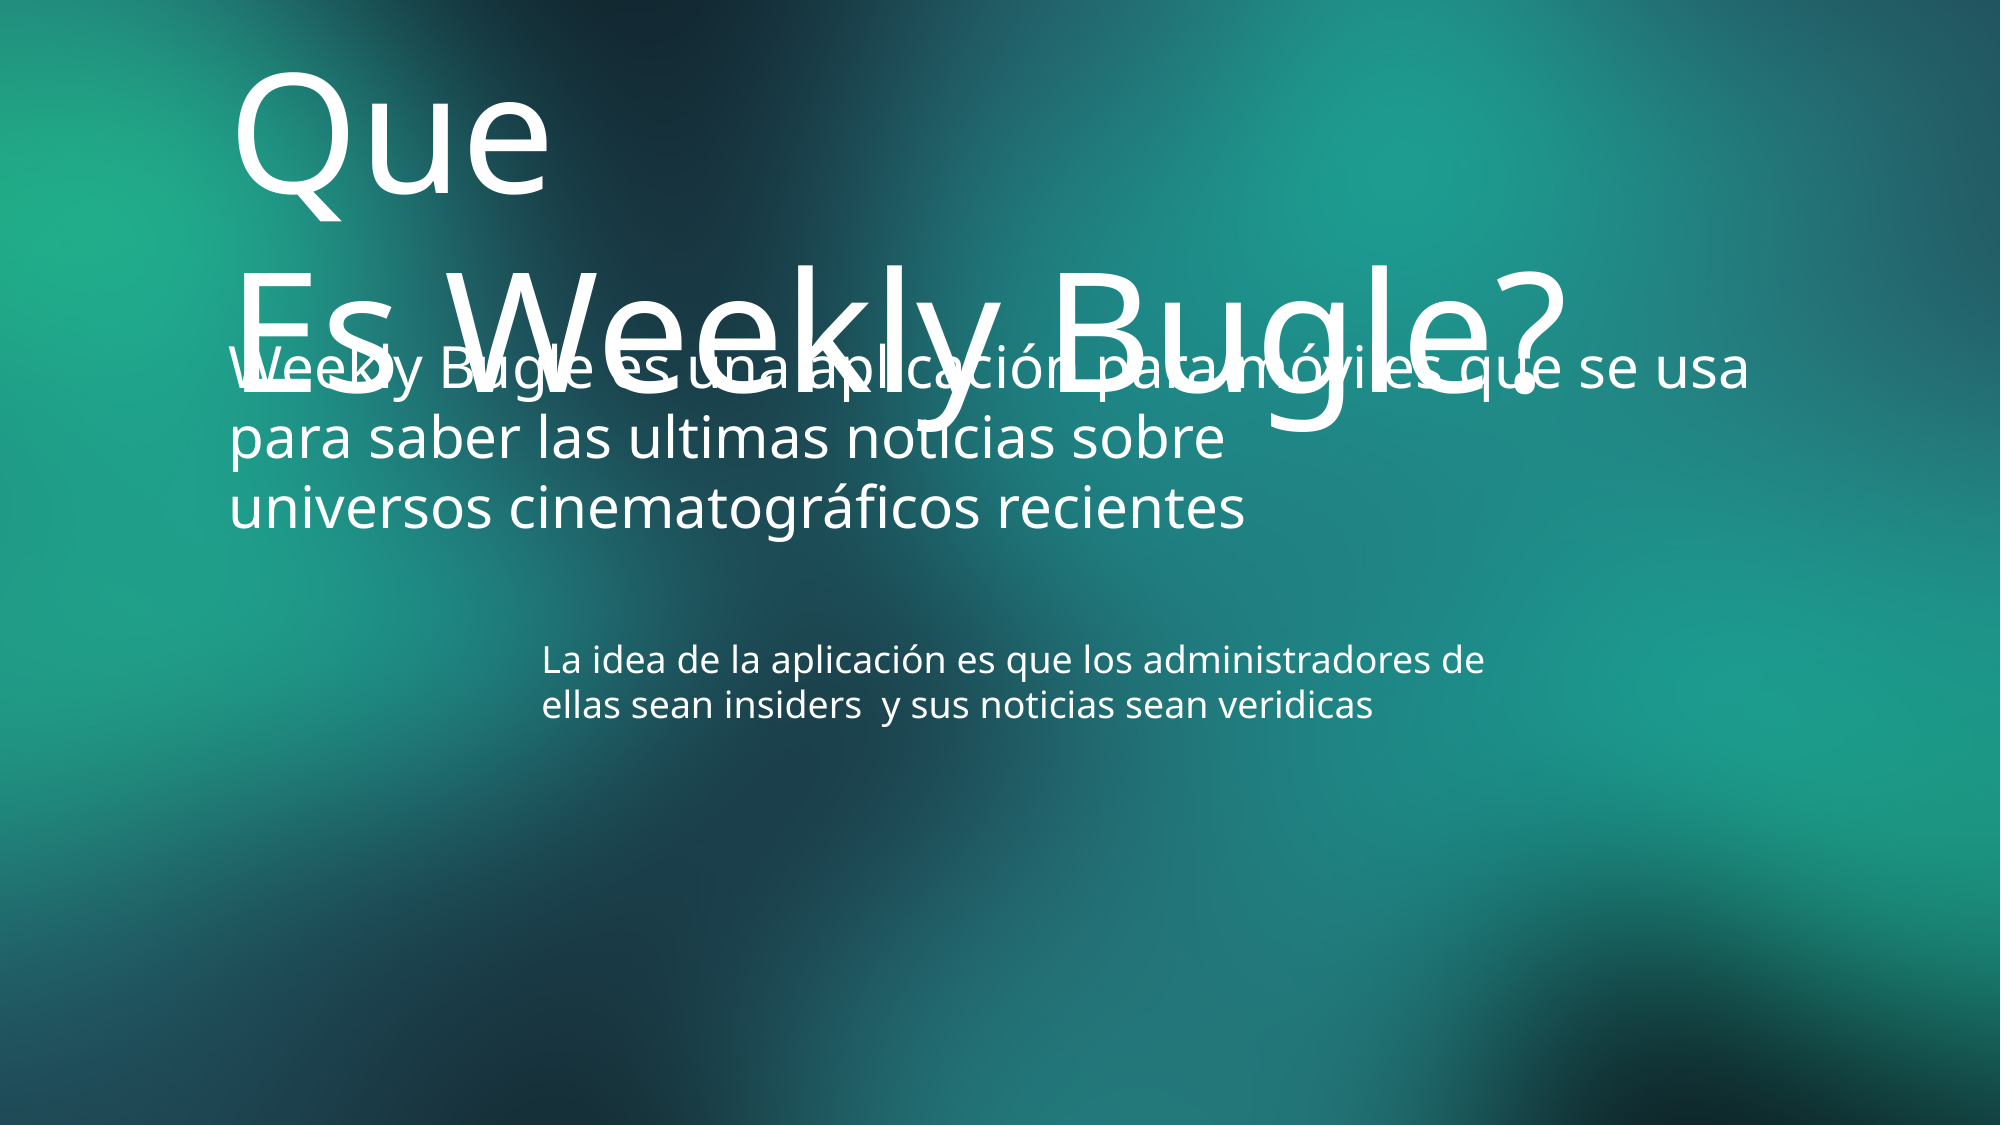

Que Es Weekly Bugle?​
#
Weekly Bugle es una aplicación para móviles que se usa para saber las ultimas noticias sobre universos cinematográficos recientes
La idea de la aplicación es que los administradores de ellas sean insiders  y sus noticias sean veridicas